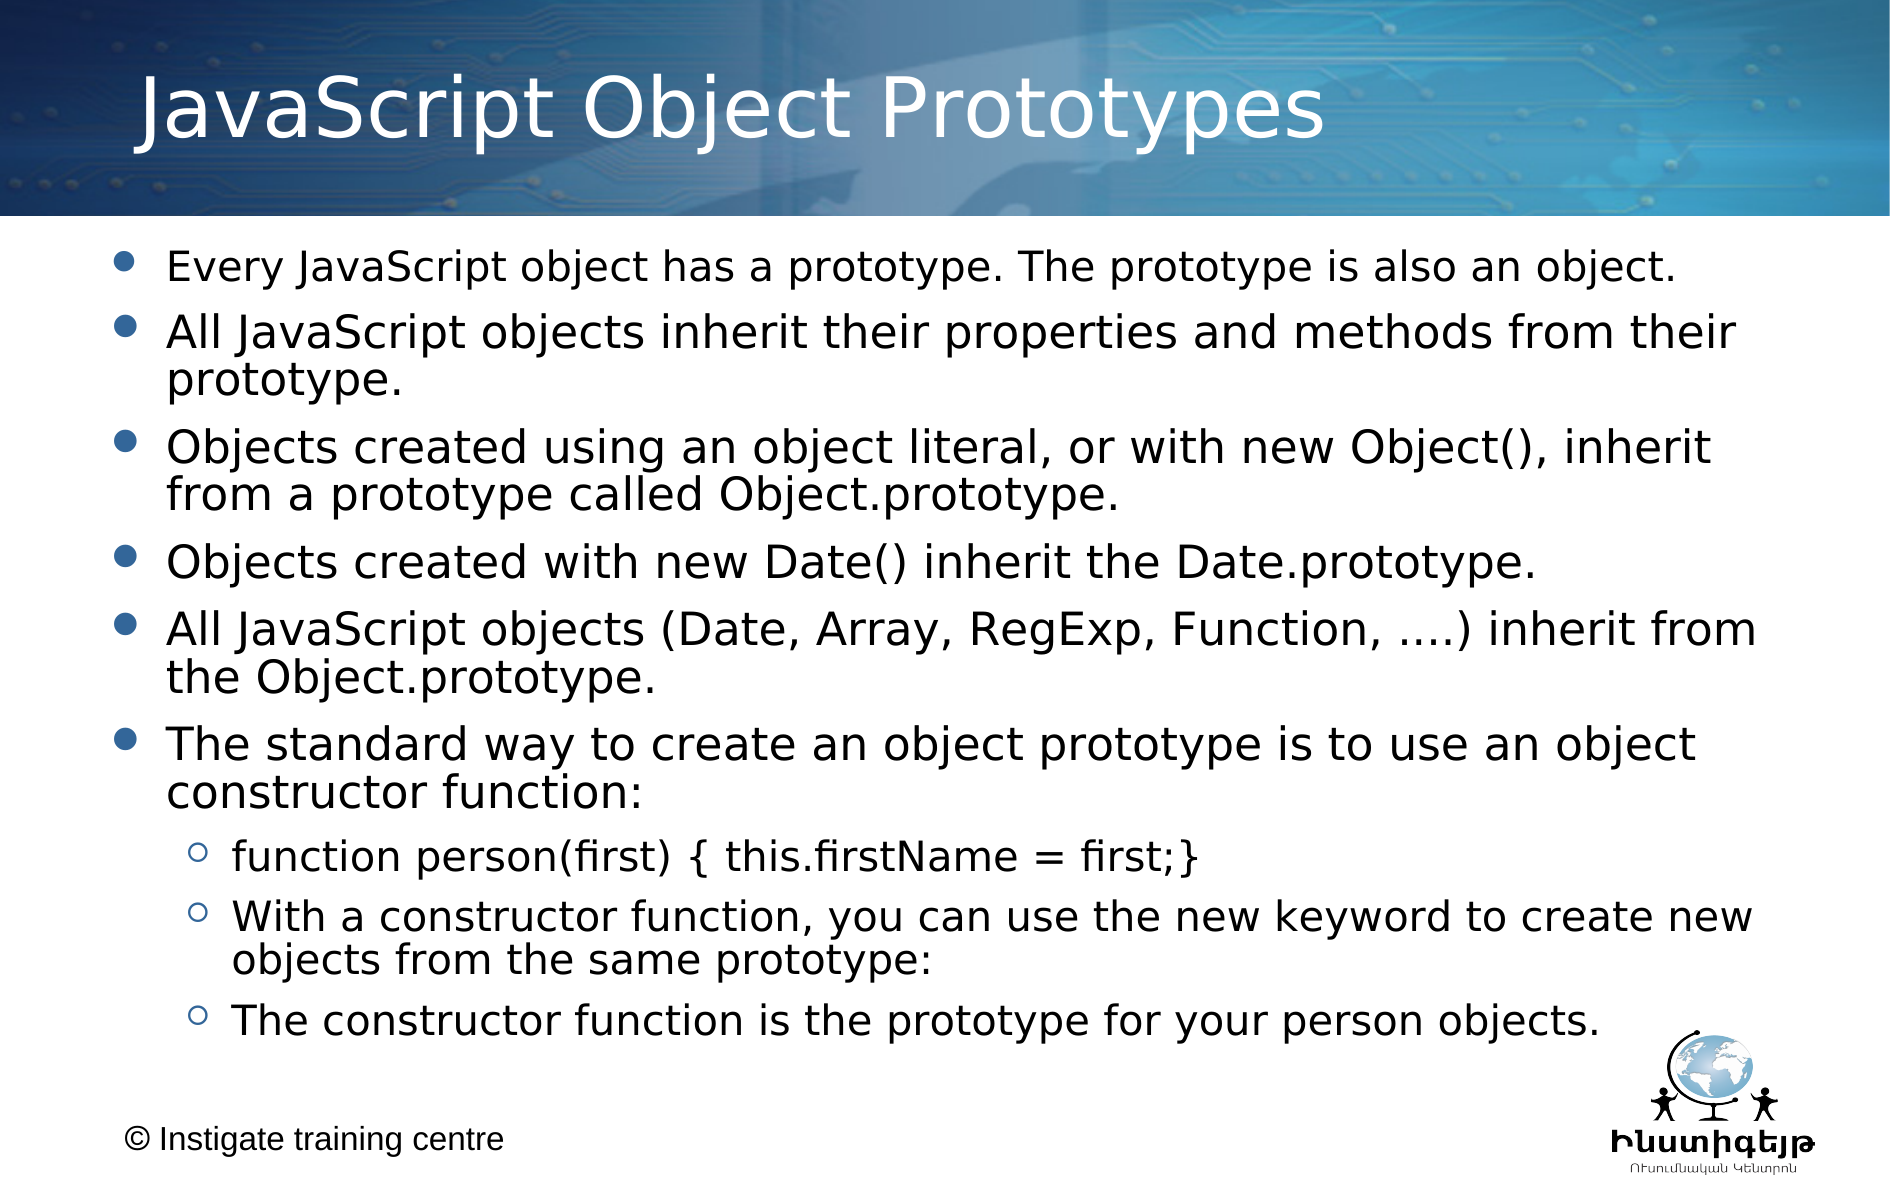

JavaScript Object Prototypes
# Every JavaScript object has a prototype. The prototype is also an object.
All JavaScript objects inherit their properties and methods from their prototype.
Objects created using an object literal, or with new Object(), inherit from a prototype called Object.prototype.
Objects created with new Date() inherit the Date.prototype.
All JavaScript objects (Date, Array, RegExp, Function, ....) inherit from the Object.prototype.
The standard way to create an object prototype is to use an object constructor function:
function person(first) { this.firstName = first;}
With a constructor function, you can use the new keyword to create new objects from the same prototype:
The constructor function is the prototype for your person objects.